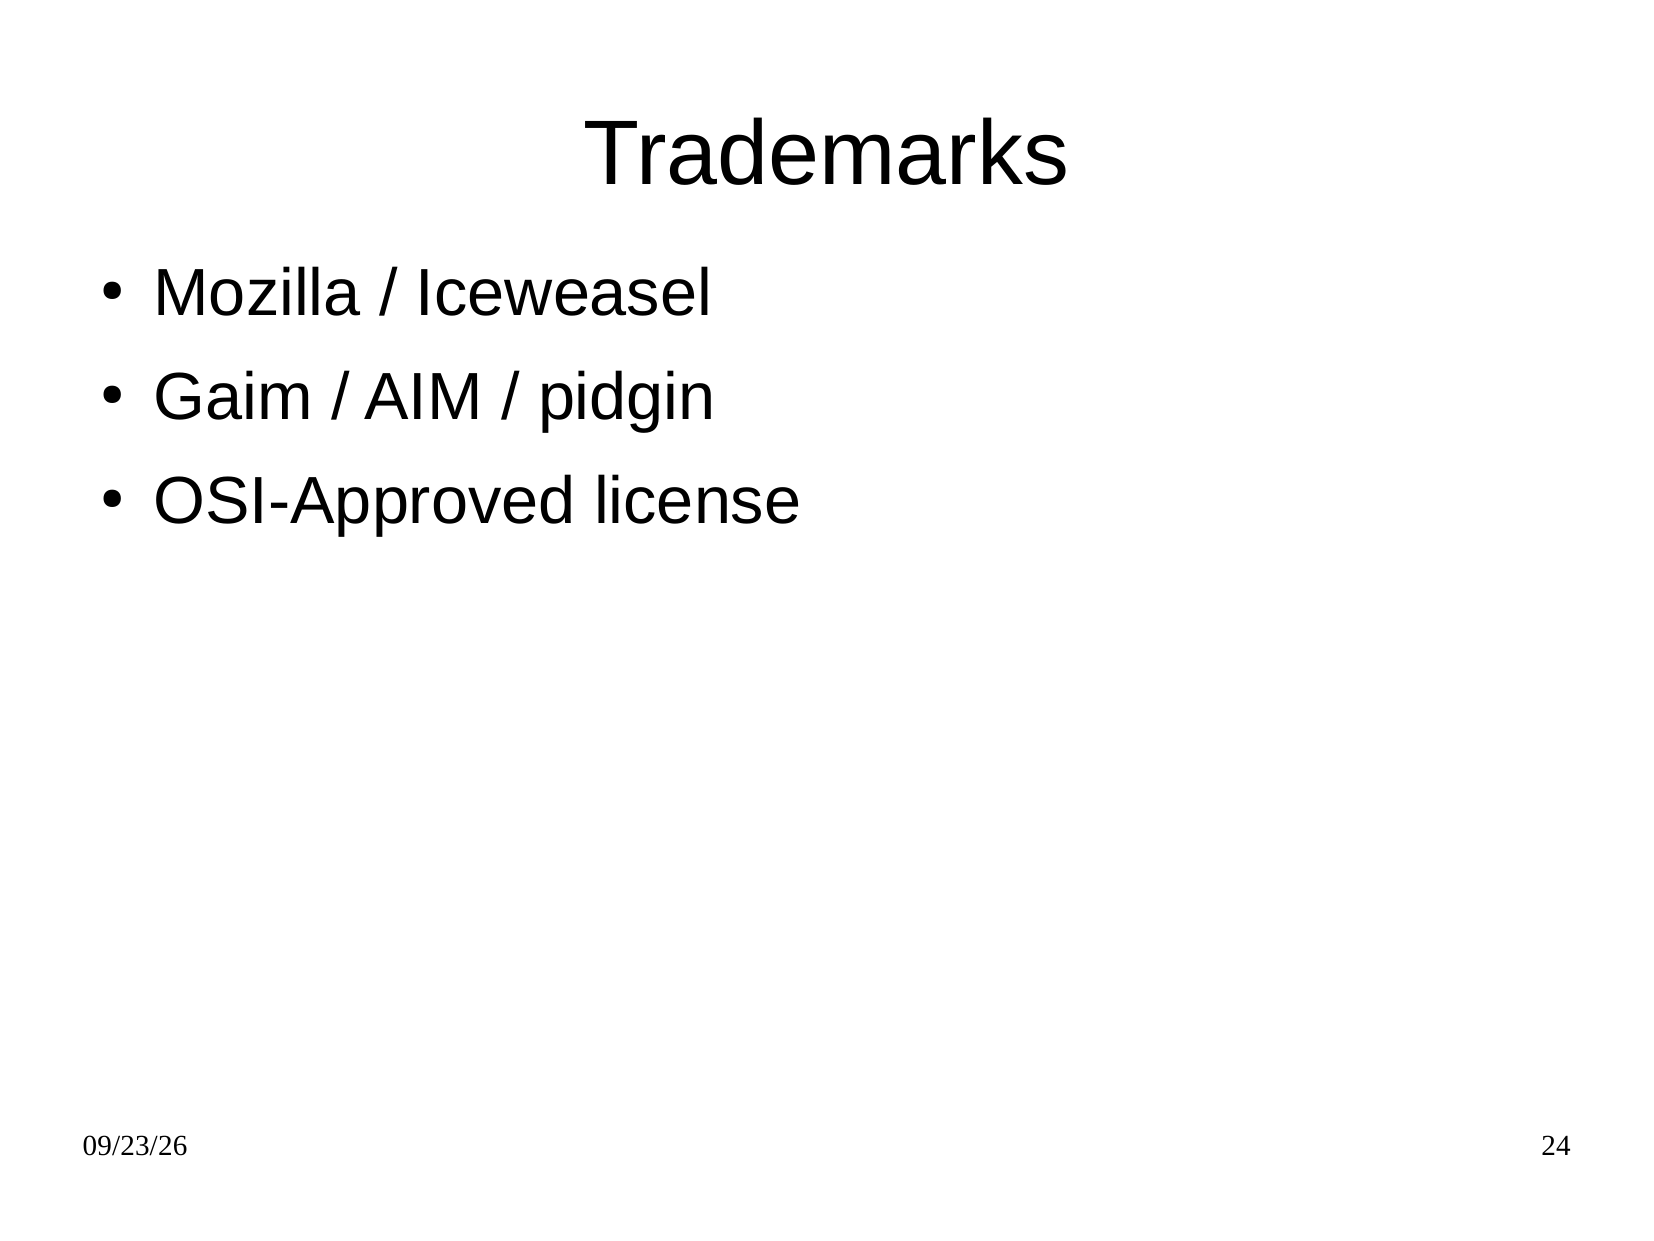

# Trademarks
Mozilla / Iceweasel
Gaim / AIM / pidgin
OSI-Approved license
24